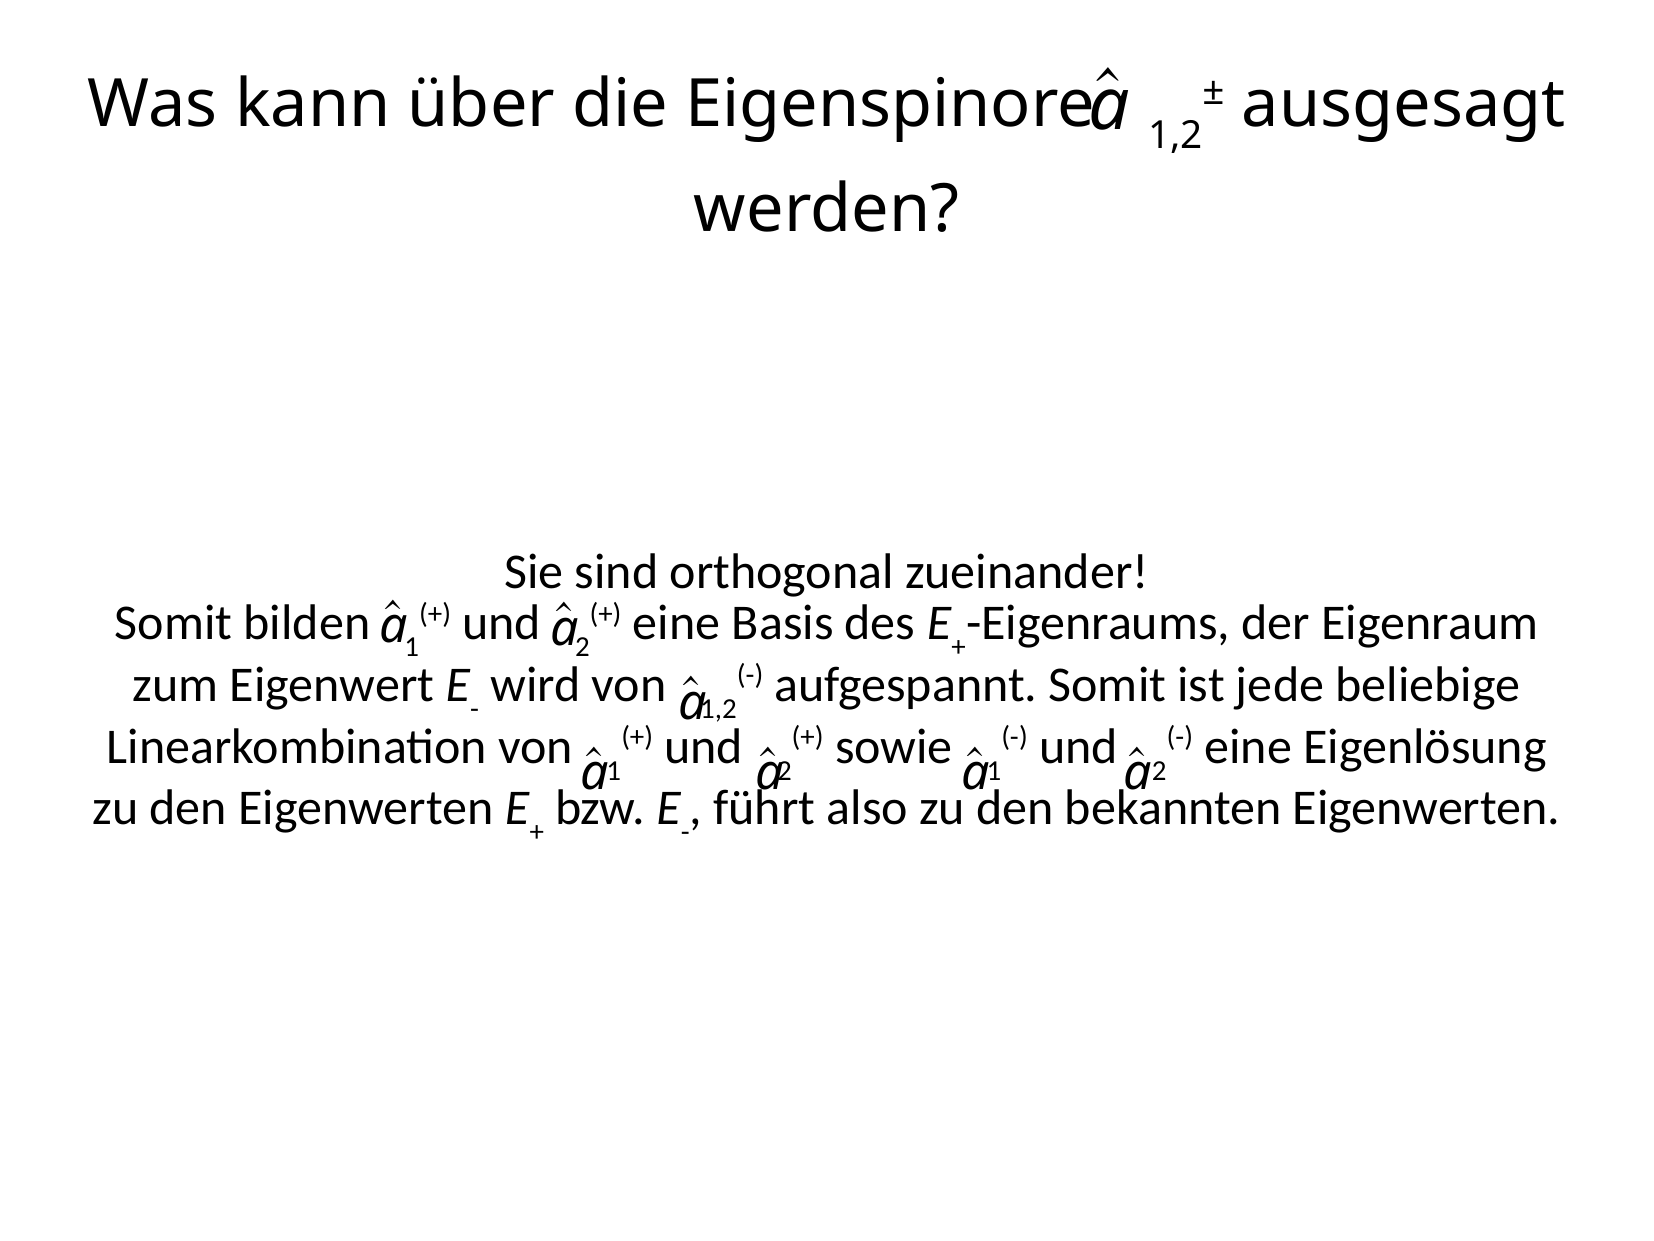

# Was kann über die Eigenspinore 1,2± ausgesagt werden?
Sie sind orthogonal zueinander!
Somit bilden 1(+) und 2(+) eine Basis des E+-Eigenraums, der Eigenraum zum Eigenwert E- wird von 1,2(-) aufgespannt. Somit ist jede beliebige Linearkombination von 1(+) und 2(+) sowie 1(-) und 2(-) eine Eigenlösung zu den Eigenwerten E+ bzw. E-, führt also zu den bekannten Eigenwerten.